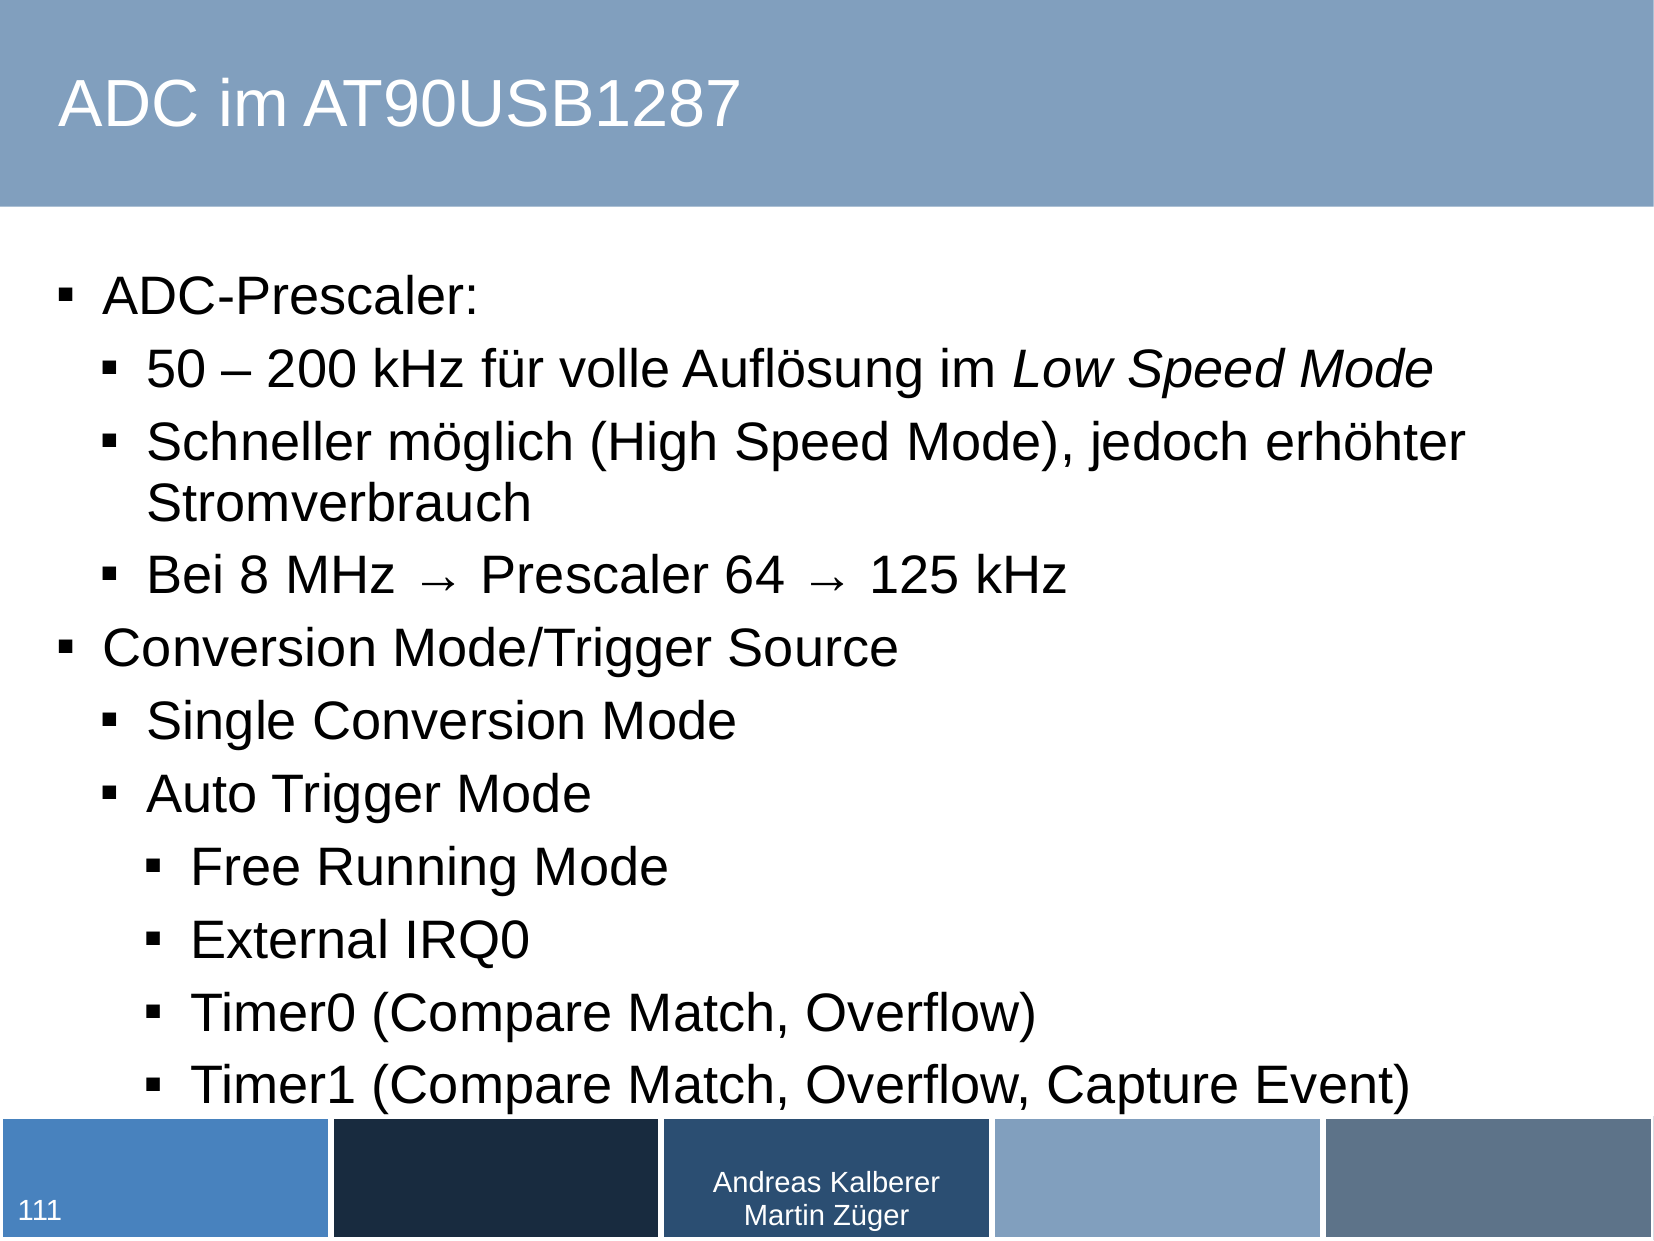

# ADC im AT90USB1287
ADC-Prescaler:
50 – 200 kHz für volle Auflösung im Low Speed Mode
Schneller möglich (High Speed Mode), jedoch erhöhter Stromverbrauch
Bei 8 MHz → Prescaler 64 → 125 kHz
Conversion Mode/Trigger Source
Single Conversion Mode
Auto Trigger Mode
Free Running Mode
External IRQ0
Timer0 (Compare Match, Overflow)
Timer1 (Compare Match, Overflow, Capture Event)
LibreOffice Productivity Suite
111